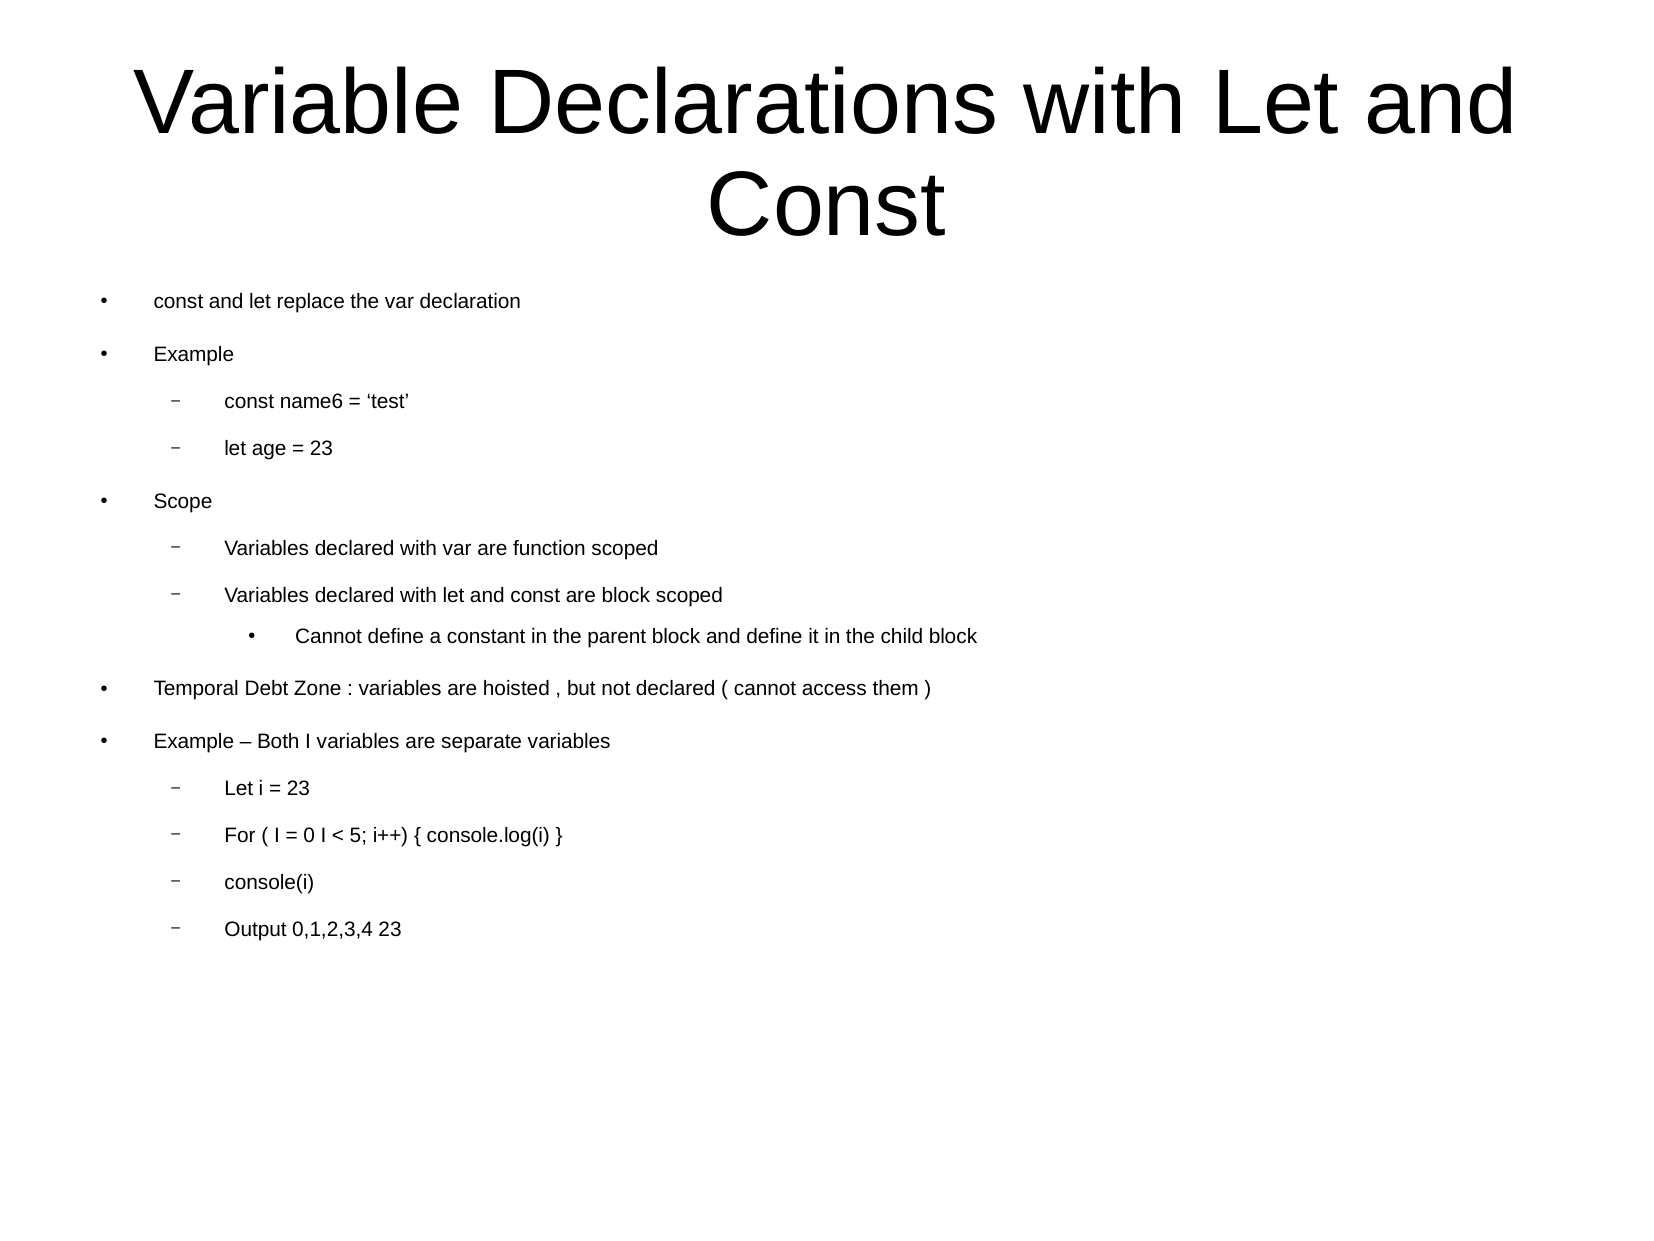

# Variable Declarations with Let and Const
const and let replace the var declaration
Example
const name6 = ‘test’
let age = 23
Scope
Variables declared with var are function scoped
Variables declared with let and const are block scoped
Cannot define a constant in the parent block and define it in the child block
Temporal Debt Zone : variables are hoisted , but not declared ( cannot access them )
Example – Both I variables are separate variables
Let i = 23
For ( I = 0 I < 5; i++) { console.log(i) }
console(i)
Output 0,1,2,3,4 23